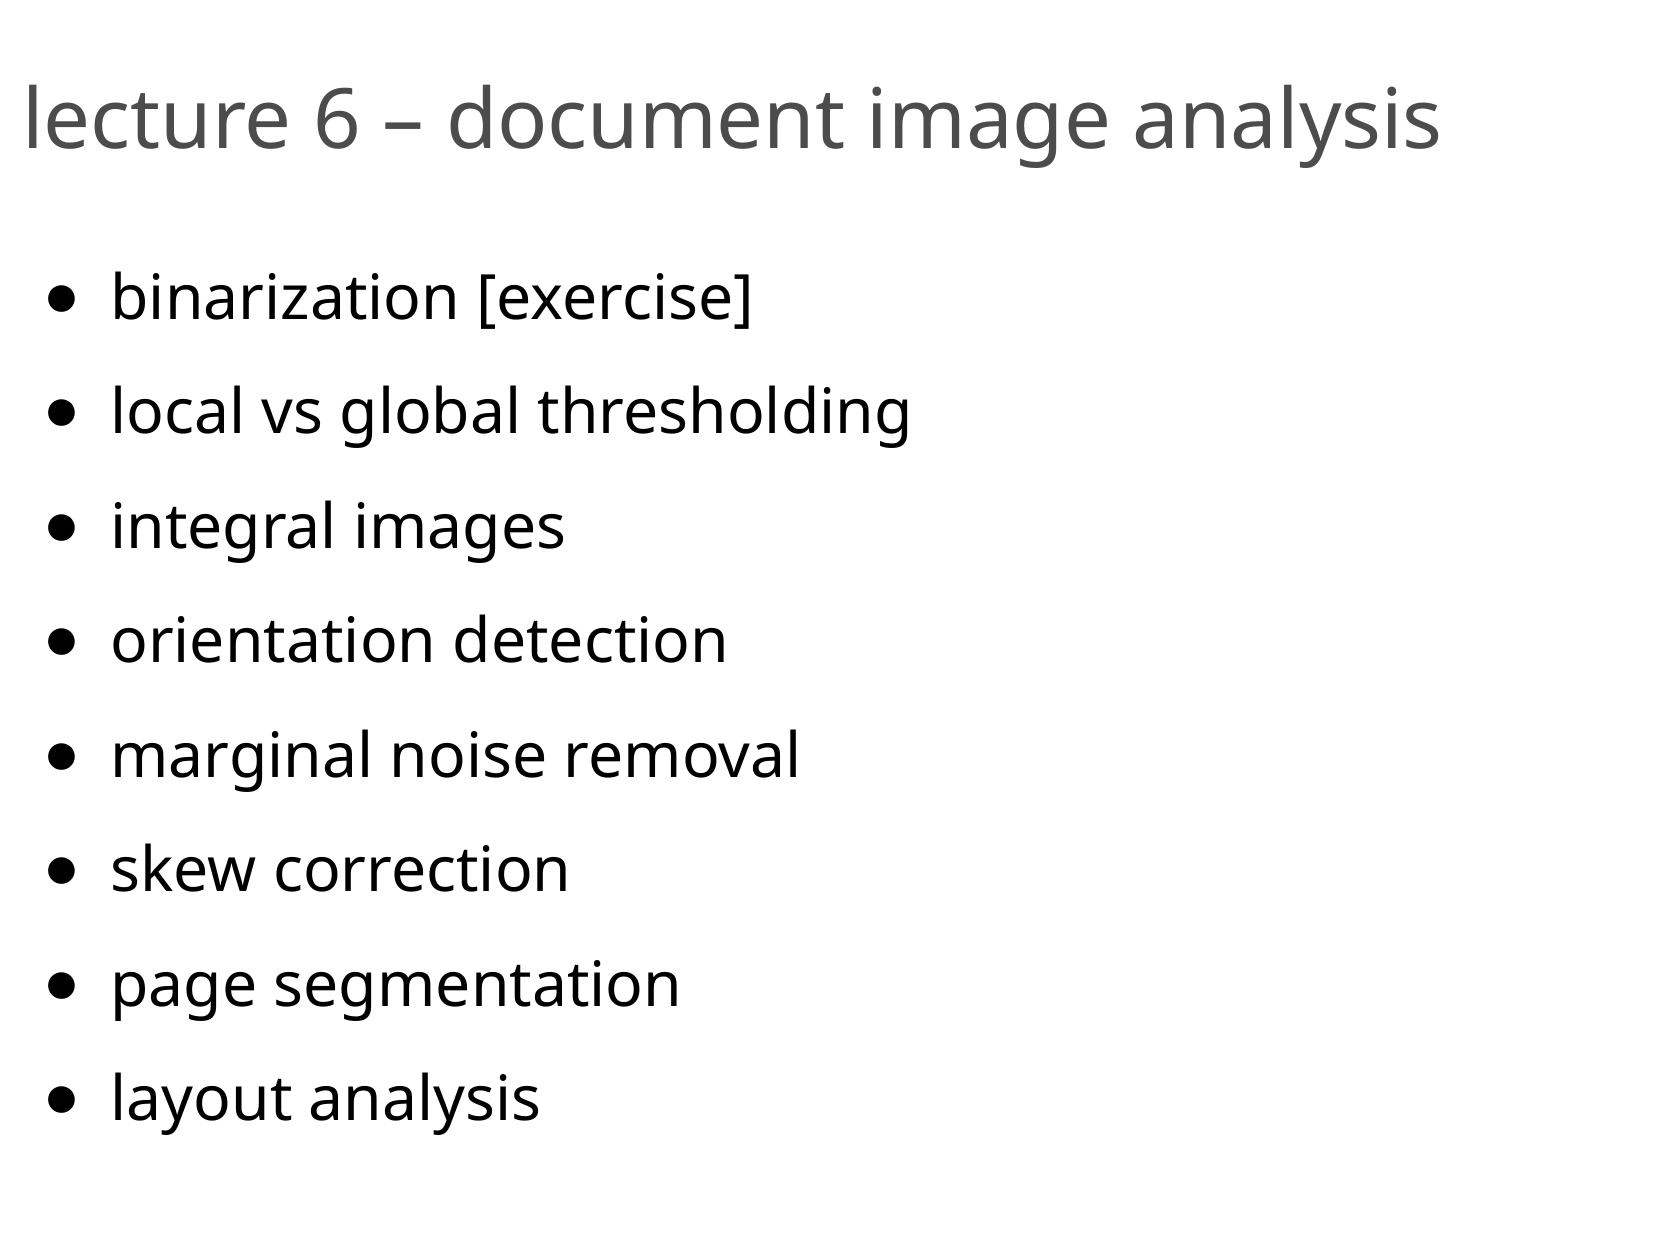

# lecture 6 – document image analysis
binarization [exercise]
local vs global thresholding
integral images
orientation detection
marginal noise removal
skew correction
page segmentation
layout analysis